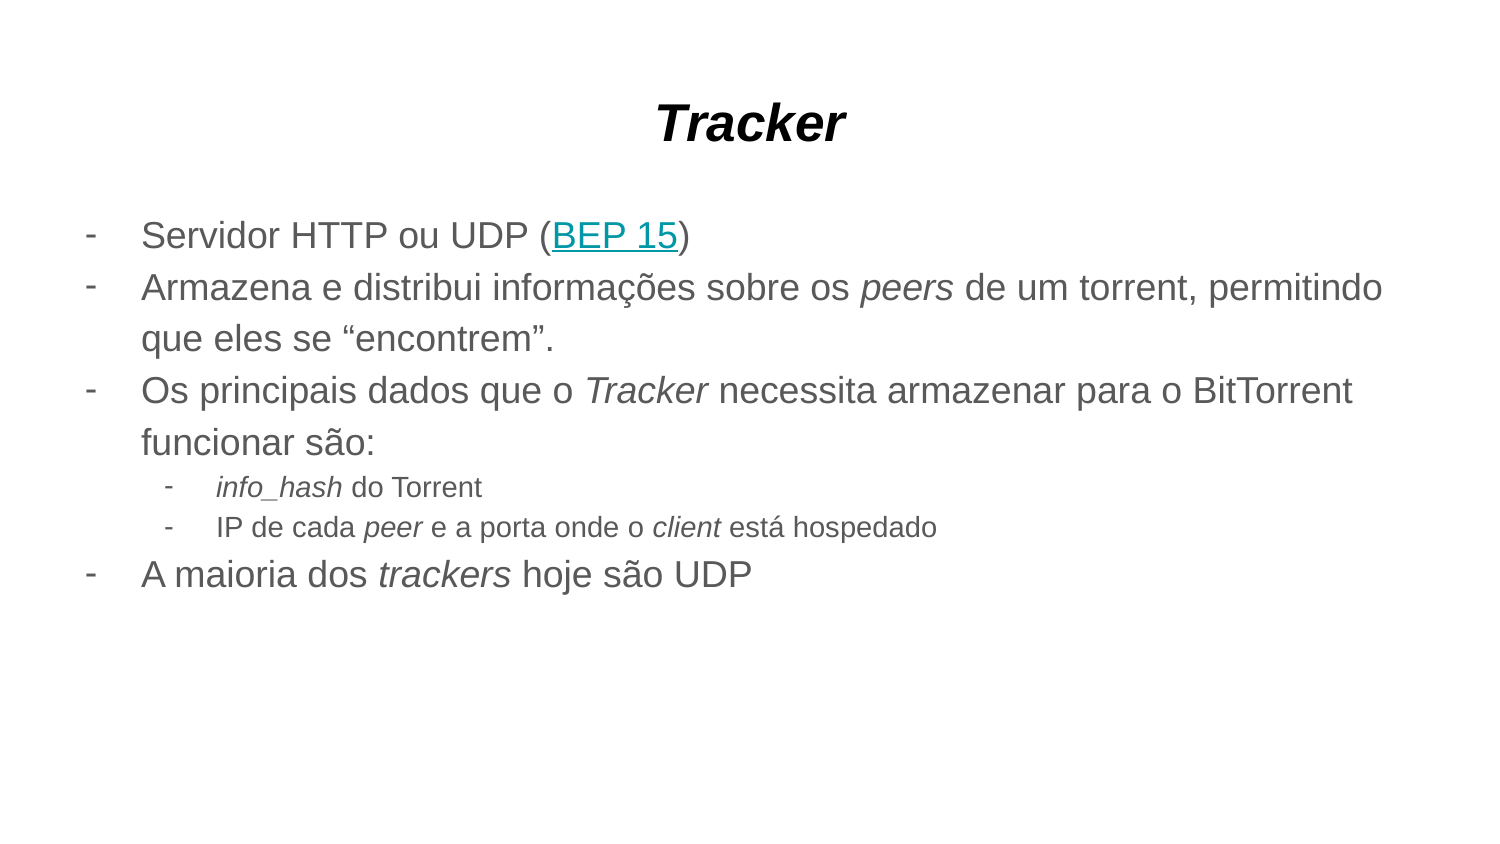

# Tracker
Servidor HTTP ou UDP (BEP 15)
Armazena e distribui informações sobre os peers de um torrent, permitindo que eles se “encontrem”.
Os principais dados que o Tracker necessita armazenar para o BitTorrent funcionar são:
info_hash do Torrent
IP de cada peer e a porta onde o client está hospedado
A maioria dos trackers hoje são UDP